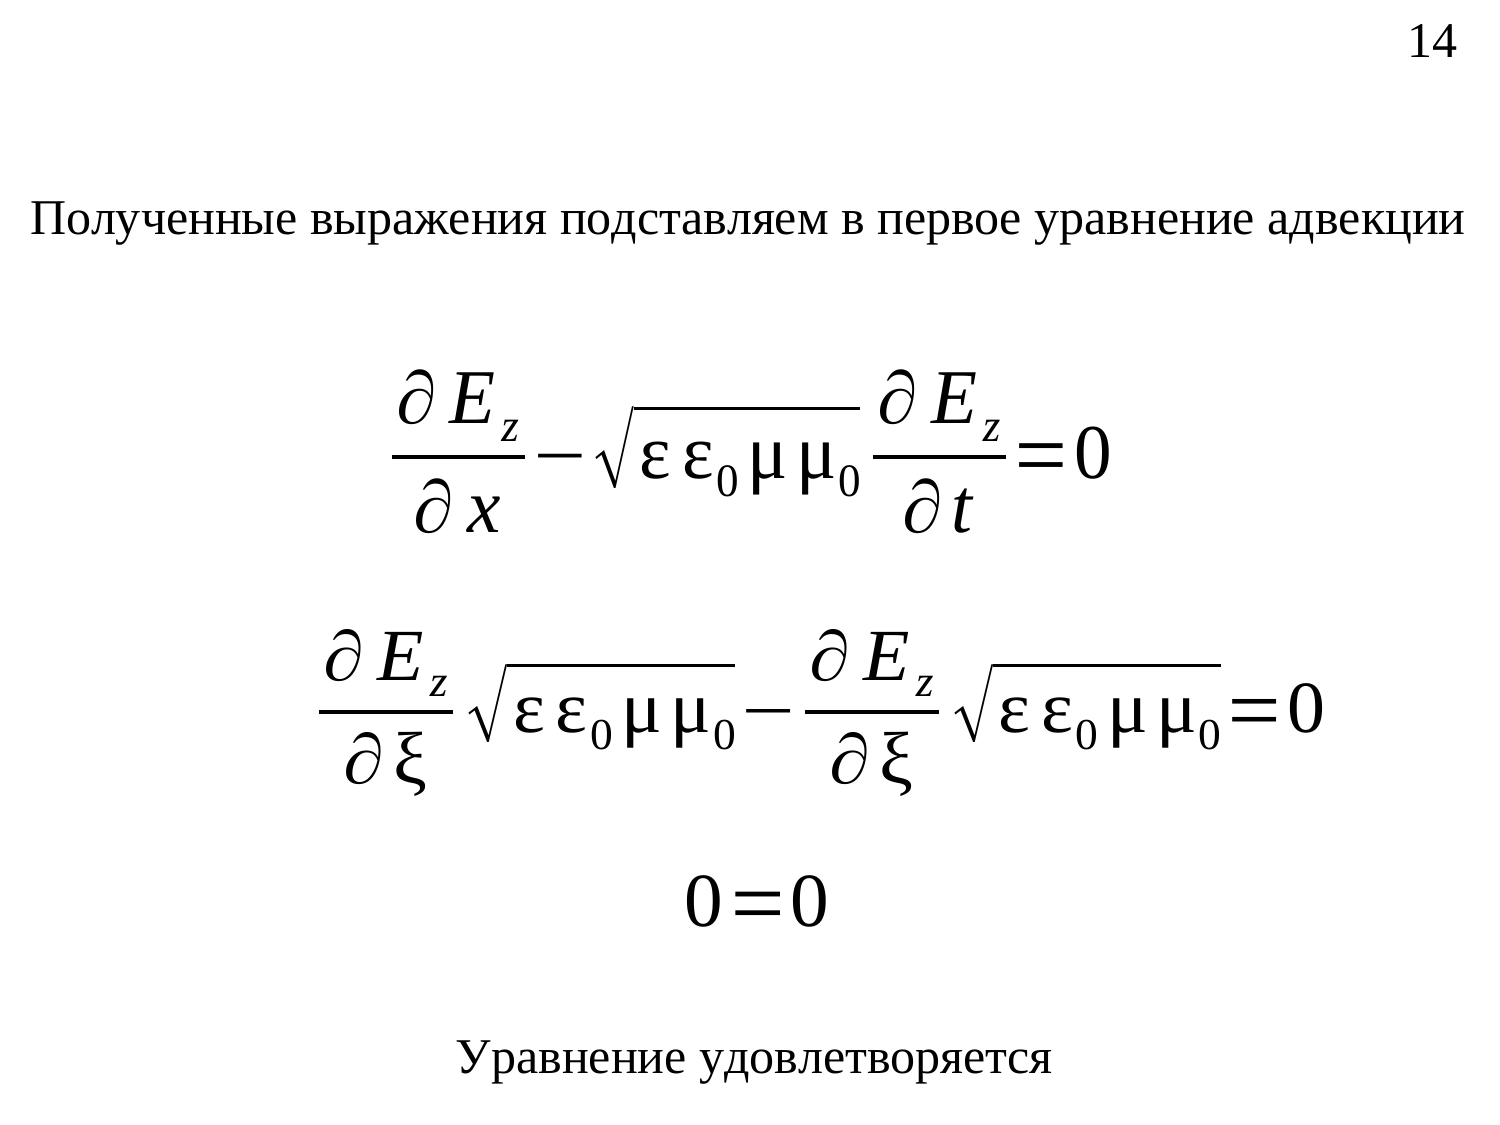

Полученные выражения подставляем в первое уравнение адвекции
Уравнение удовлетворяется